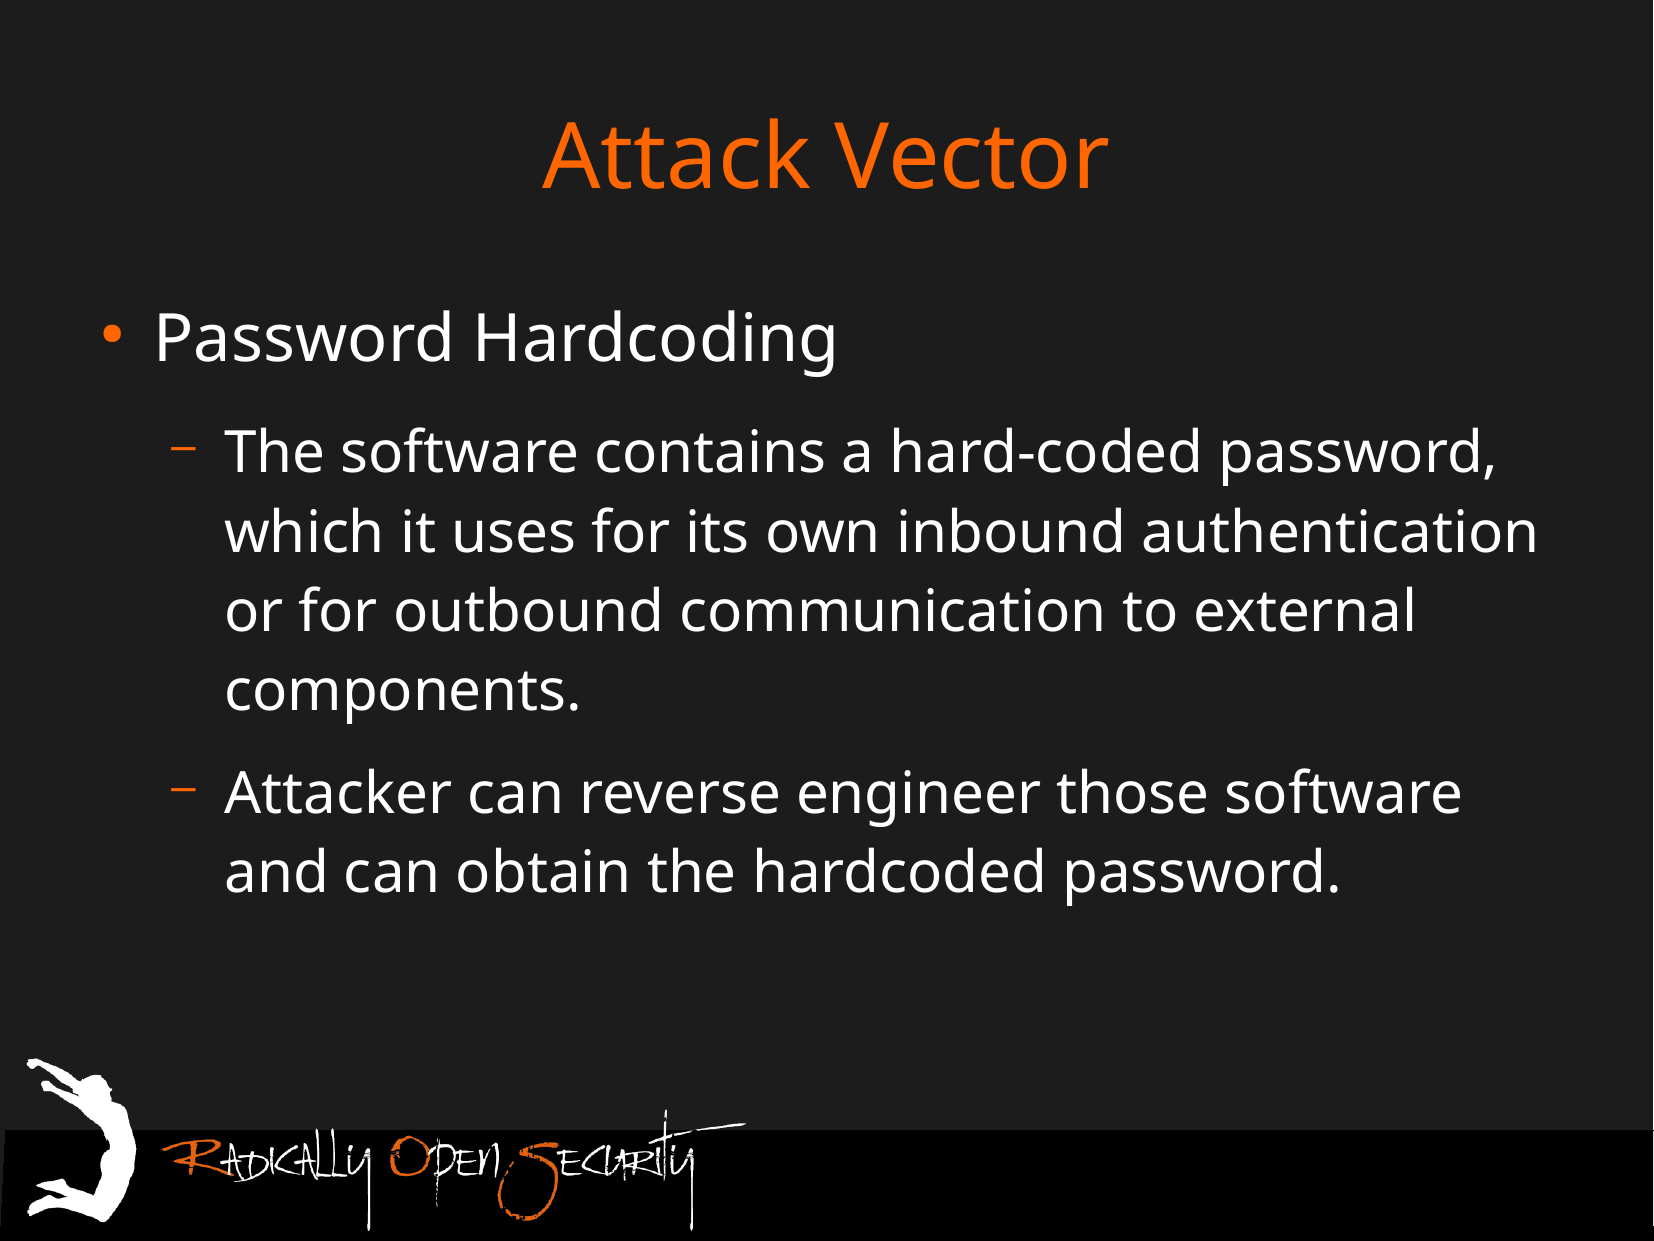

# Attack Vector
Password Hardcoding
The software contains a hard-coded password, which it uses for its own inbound authentication or for outbound communication to external components.
Attacker can reverse engineer those software and can obtain the hardcoded password.